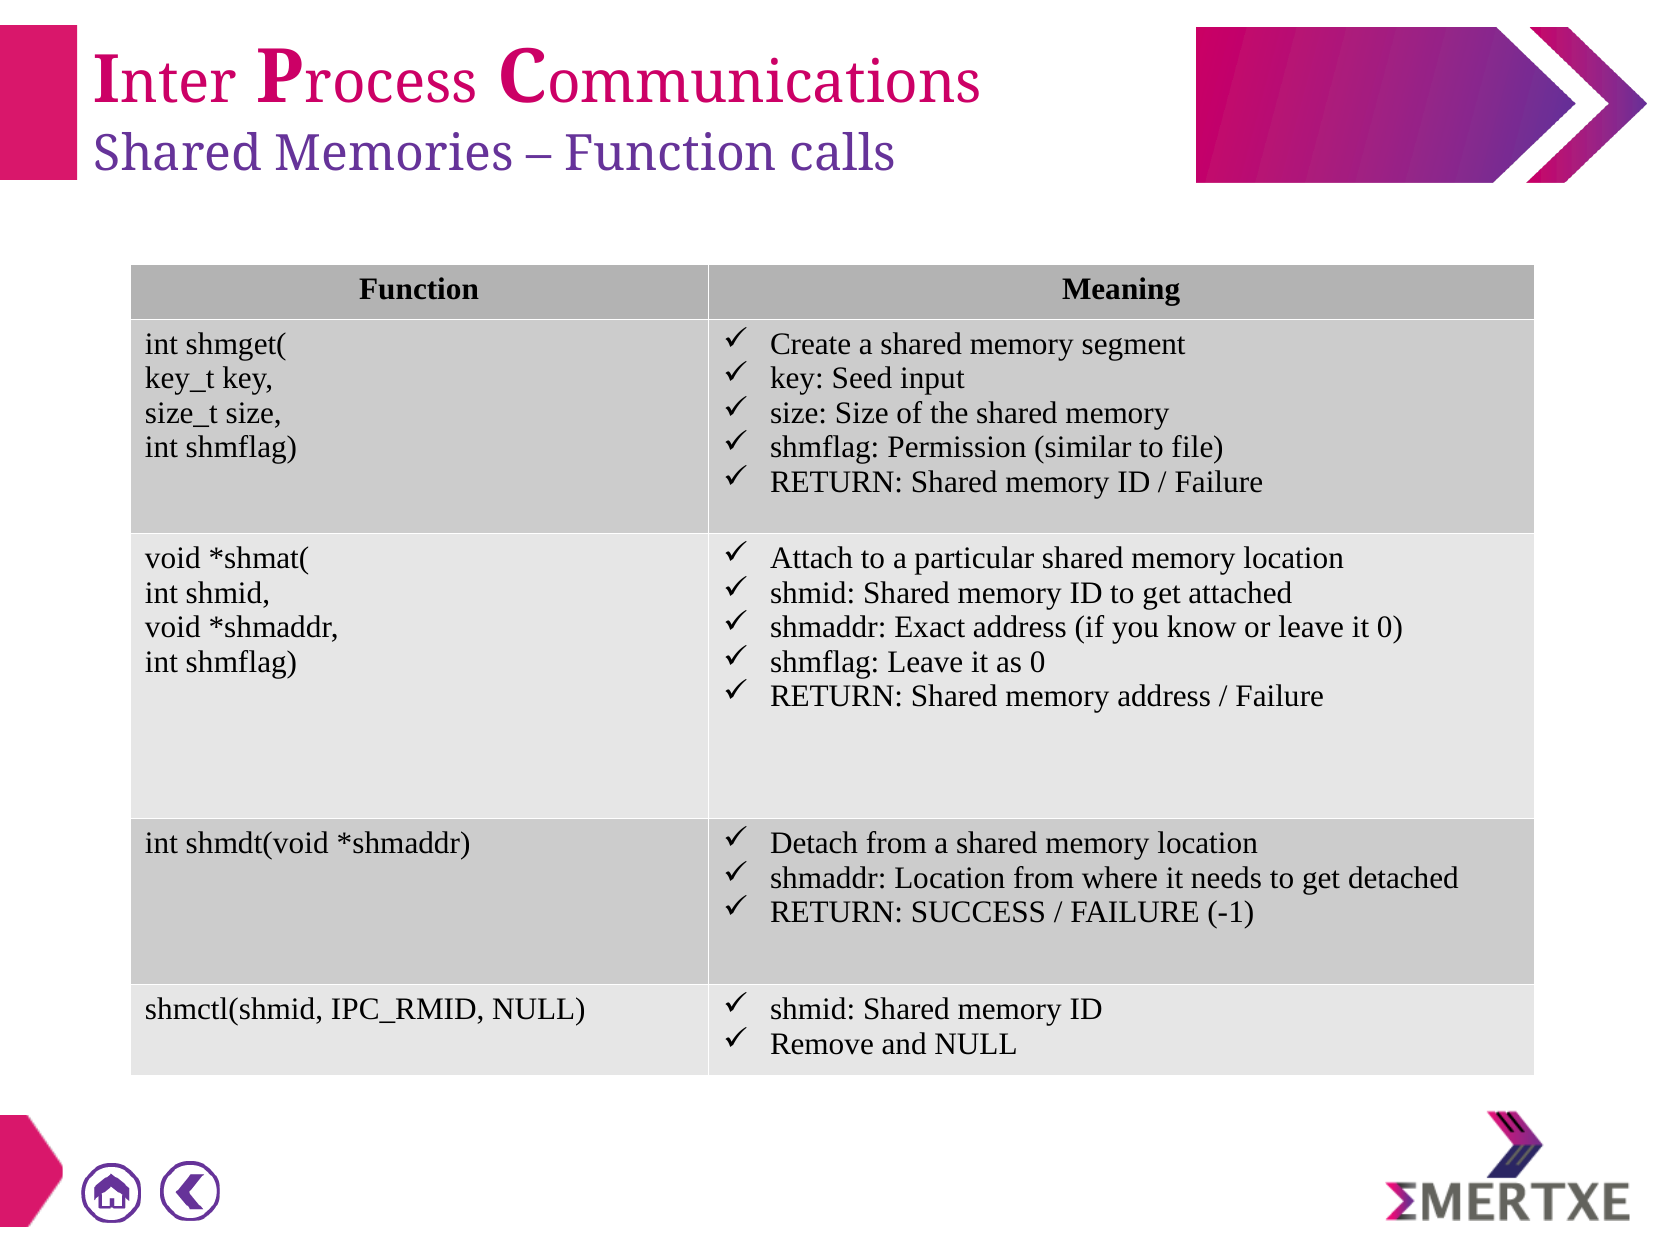

# Inter Process Communications Shared Memories – Function calls
| Function | Meaning |
| --- | --- |
| int shmget( key\_t key, size\_t size, int shmflag) | Create a shared memory segment key: Seed input size: Size of the shared memory shmflag: Permission (similar to file) RETURN: Shared memory ID / Failure |
| void \*shmat( int shmid, void \*shmaddr, int shmflag) | Attach to a particular shared memory location shmid: Shared memory ID to get attached shmaddr: Exact address (if you know or leave it 0) shmflag: Leave it as 0 RETURN: Shared memory address / Failure |
| int shmdt(void \*shmaddr) | Detach from a shared memory location shmaddr: Location from where it needs to get detached RETURN: SUCCESS / FAILURE (-1) |
| shmctl(shmid, IPC\_RMID, NULL) | shmid: Shared memory ID Remove and NULL |